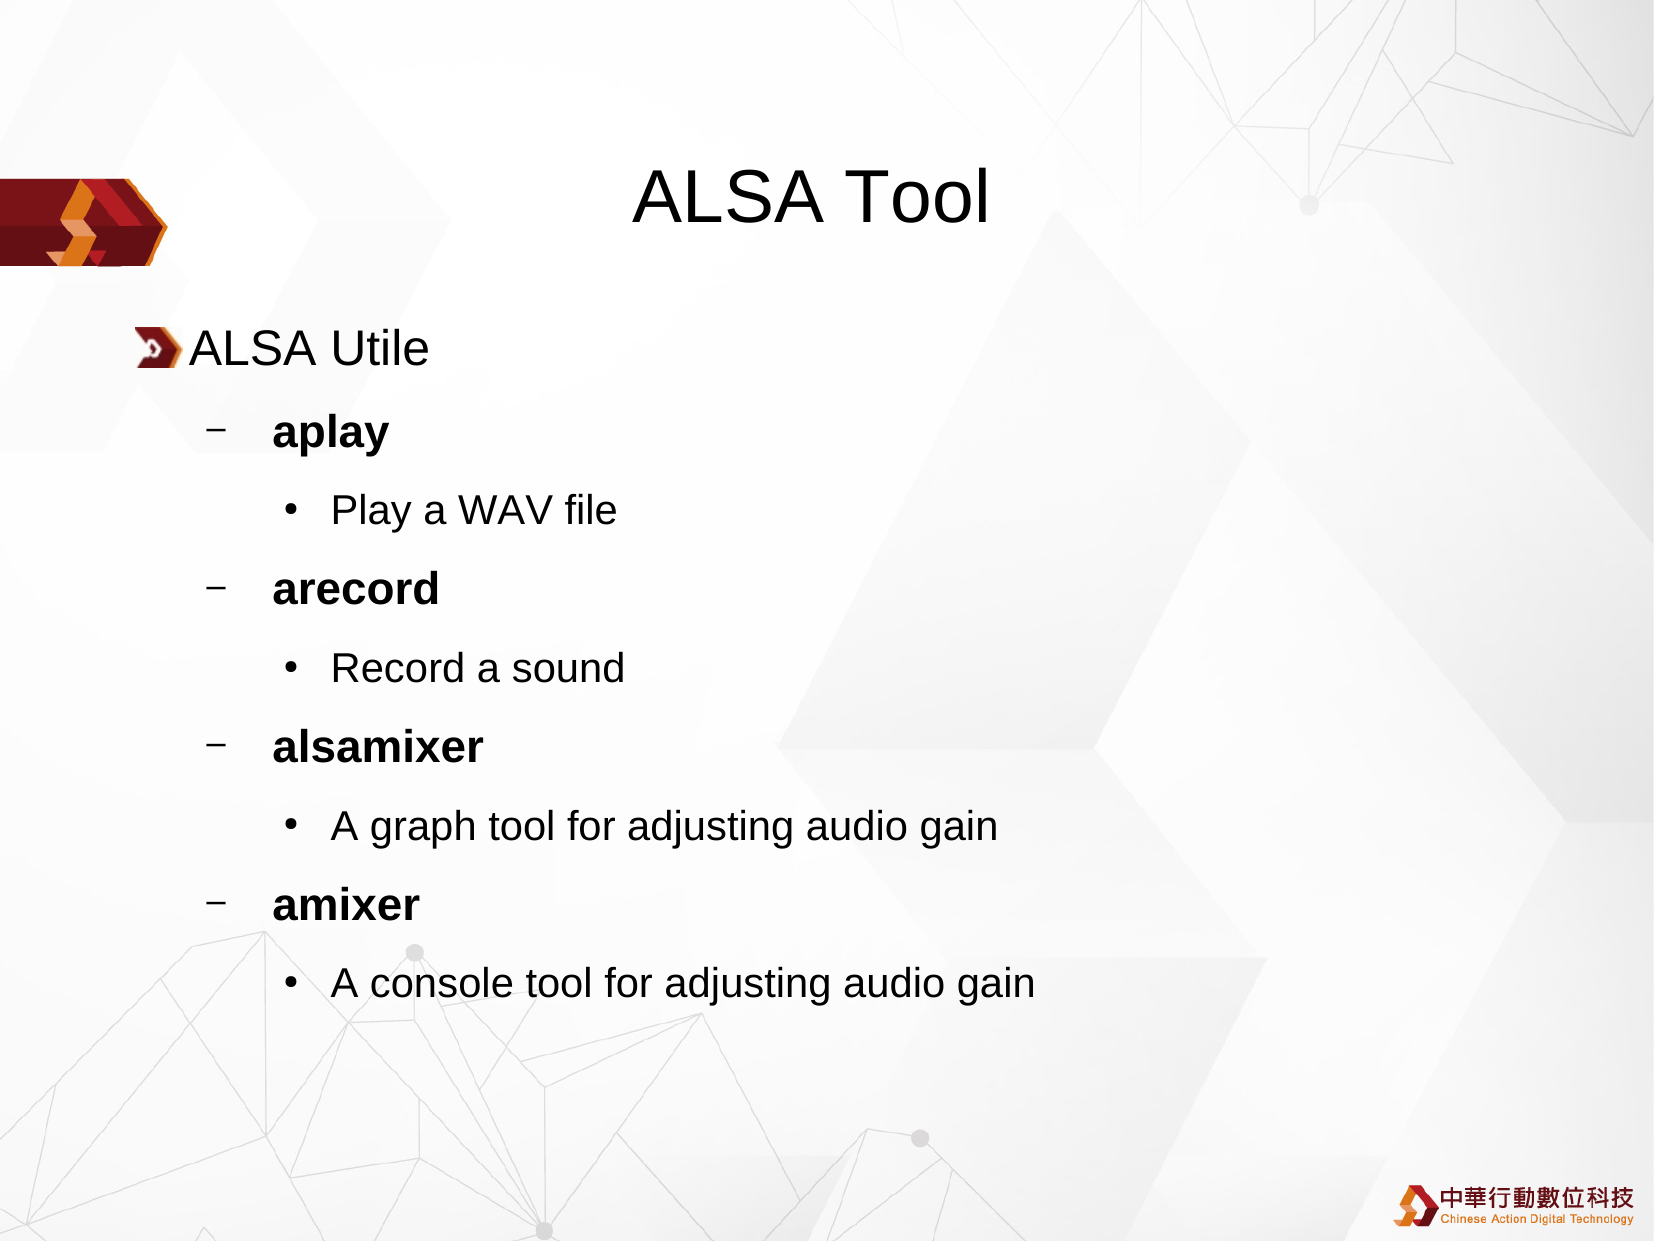

ALSA Tool
# ALSA Utile
 aplay
Play a WAV file
 arecord
Record a sound
 alsamixer
A graph tool for adjusting audio gain
 amixer
A console tool for adjusting audio gain